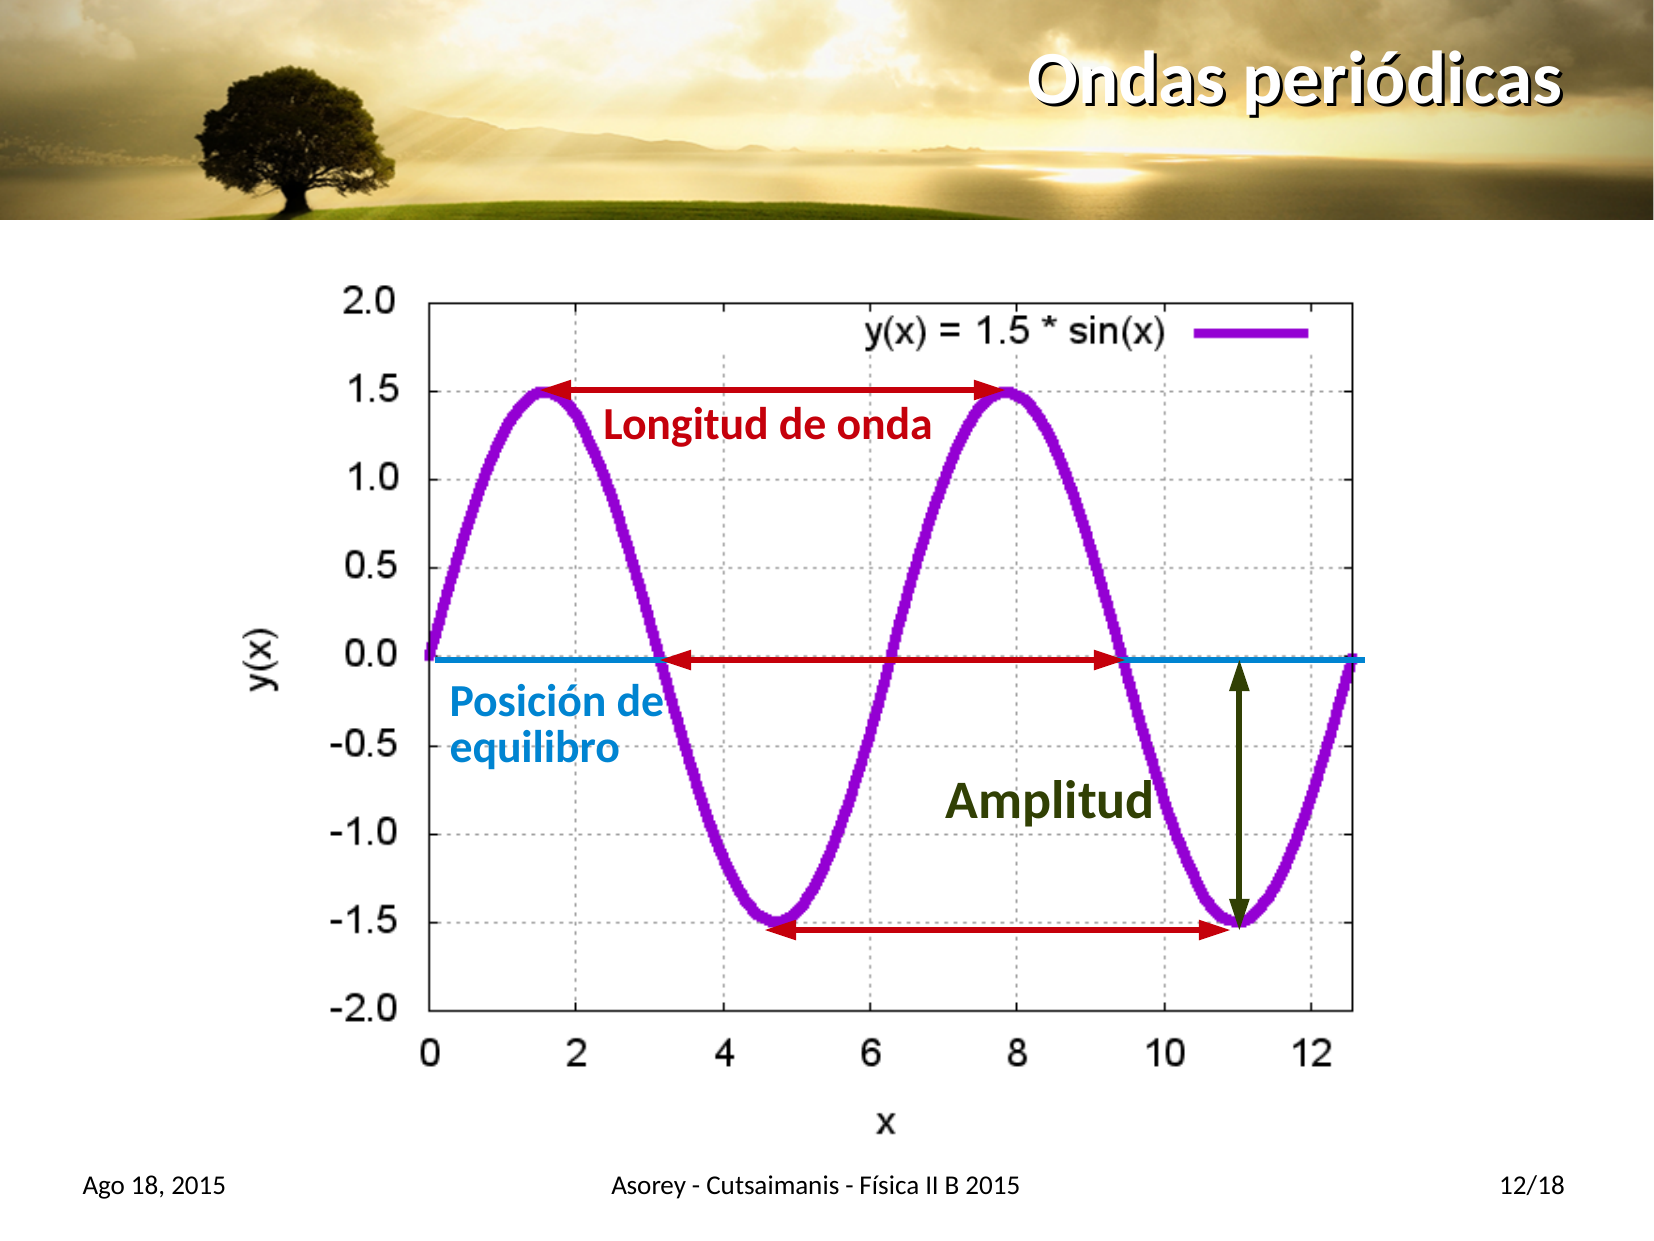

# Ondas periódicas
Longitud de onda
Posición de
equilibro
Amplitud
Ago 18, 2015
Asorey - Cutsaimanis - Física II B 2015
12